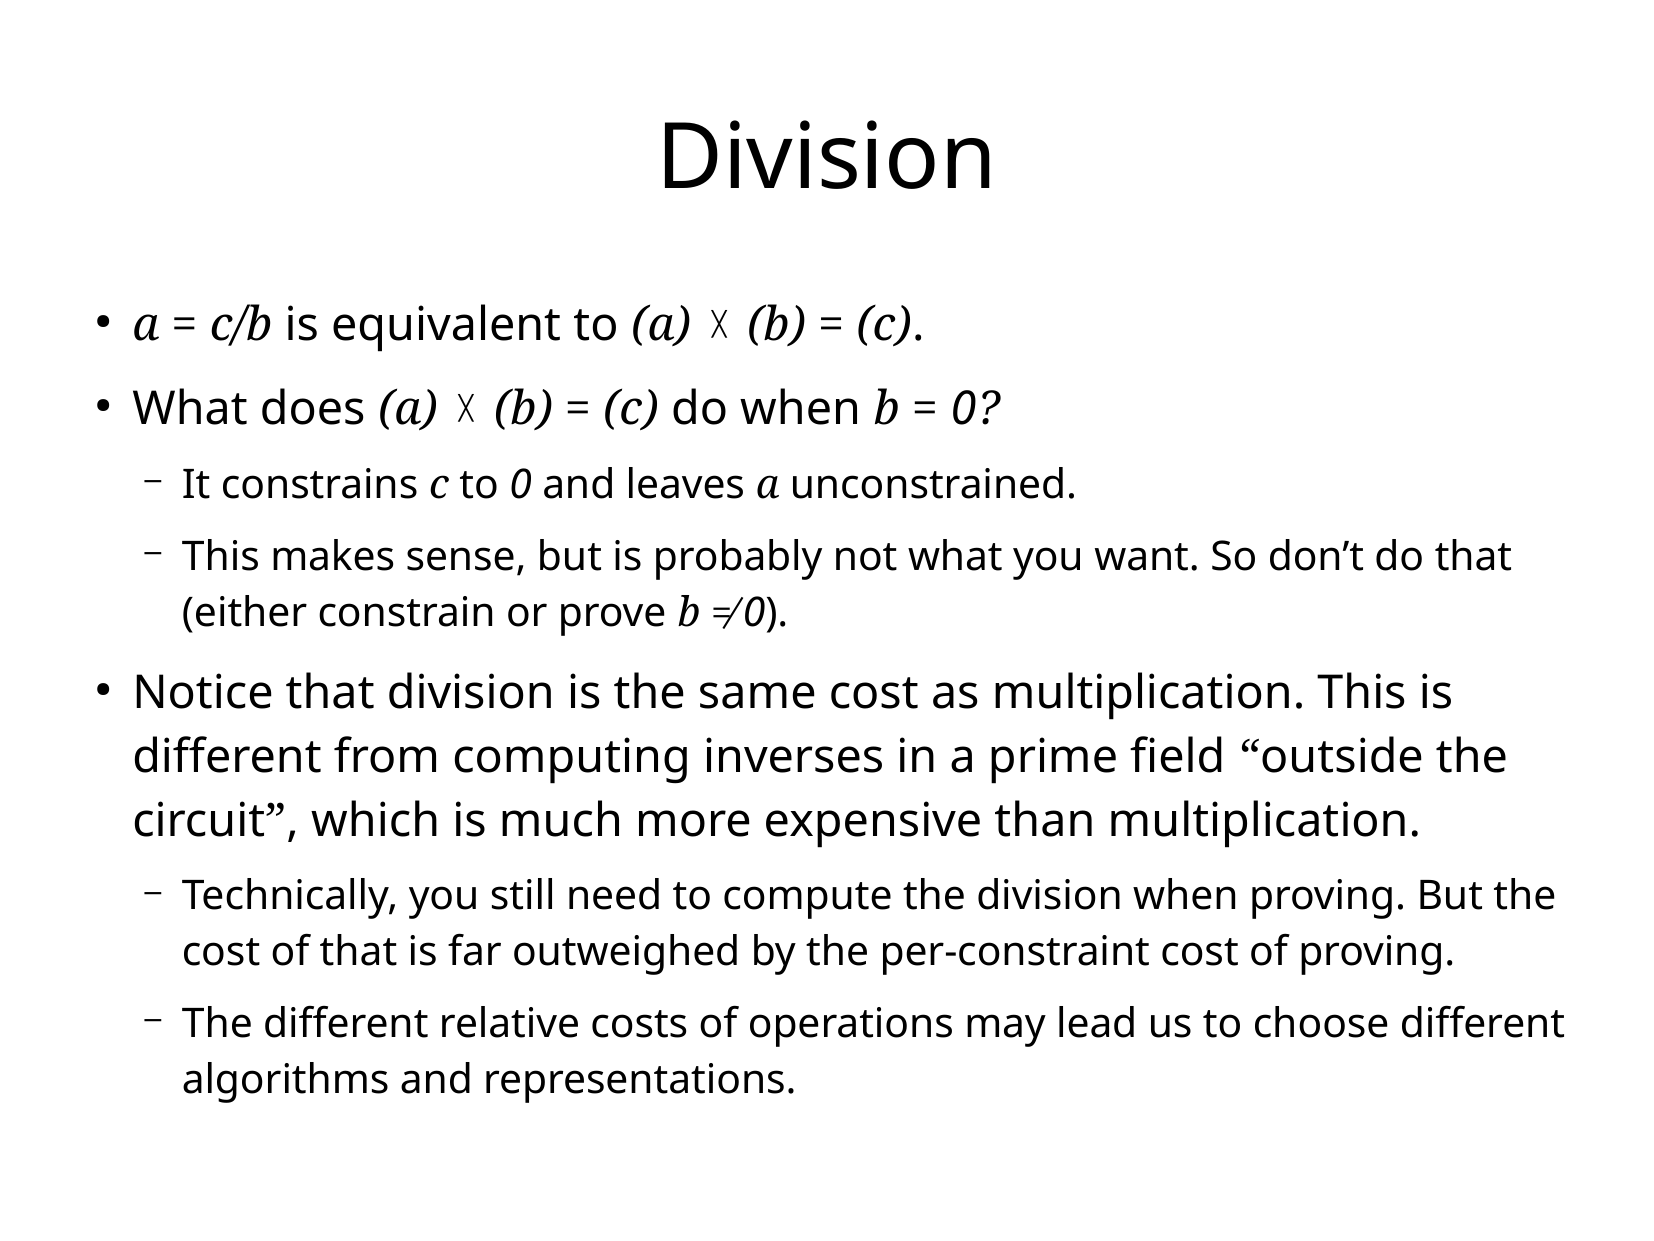

# Division
a = c/b is equivalent to (a) ╳ (b) = (c).
What does (a) ╳ (b) = (c) do when b = 0?
It constrains c to 0 and leaves a unconstrained.
This makes sense, but is probably not what you want. So don’t do that (either constrain or prove b ≠ 0).
Notice that division is the same cost as multiplication. This is different from computing inverses in a prime field “outside the circuit”, which is much more expensive than multiplication.
Technically, you still need to compute the division when proving. But the cost of that is far outweighed by the per-constraint cost of proving.
The different relative costs of operations may lead us to choose different algorithms and representations.